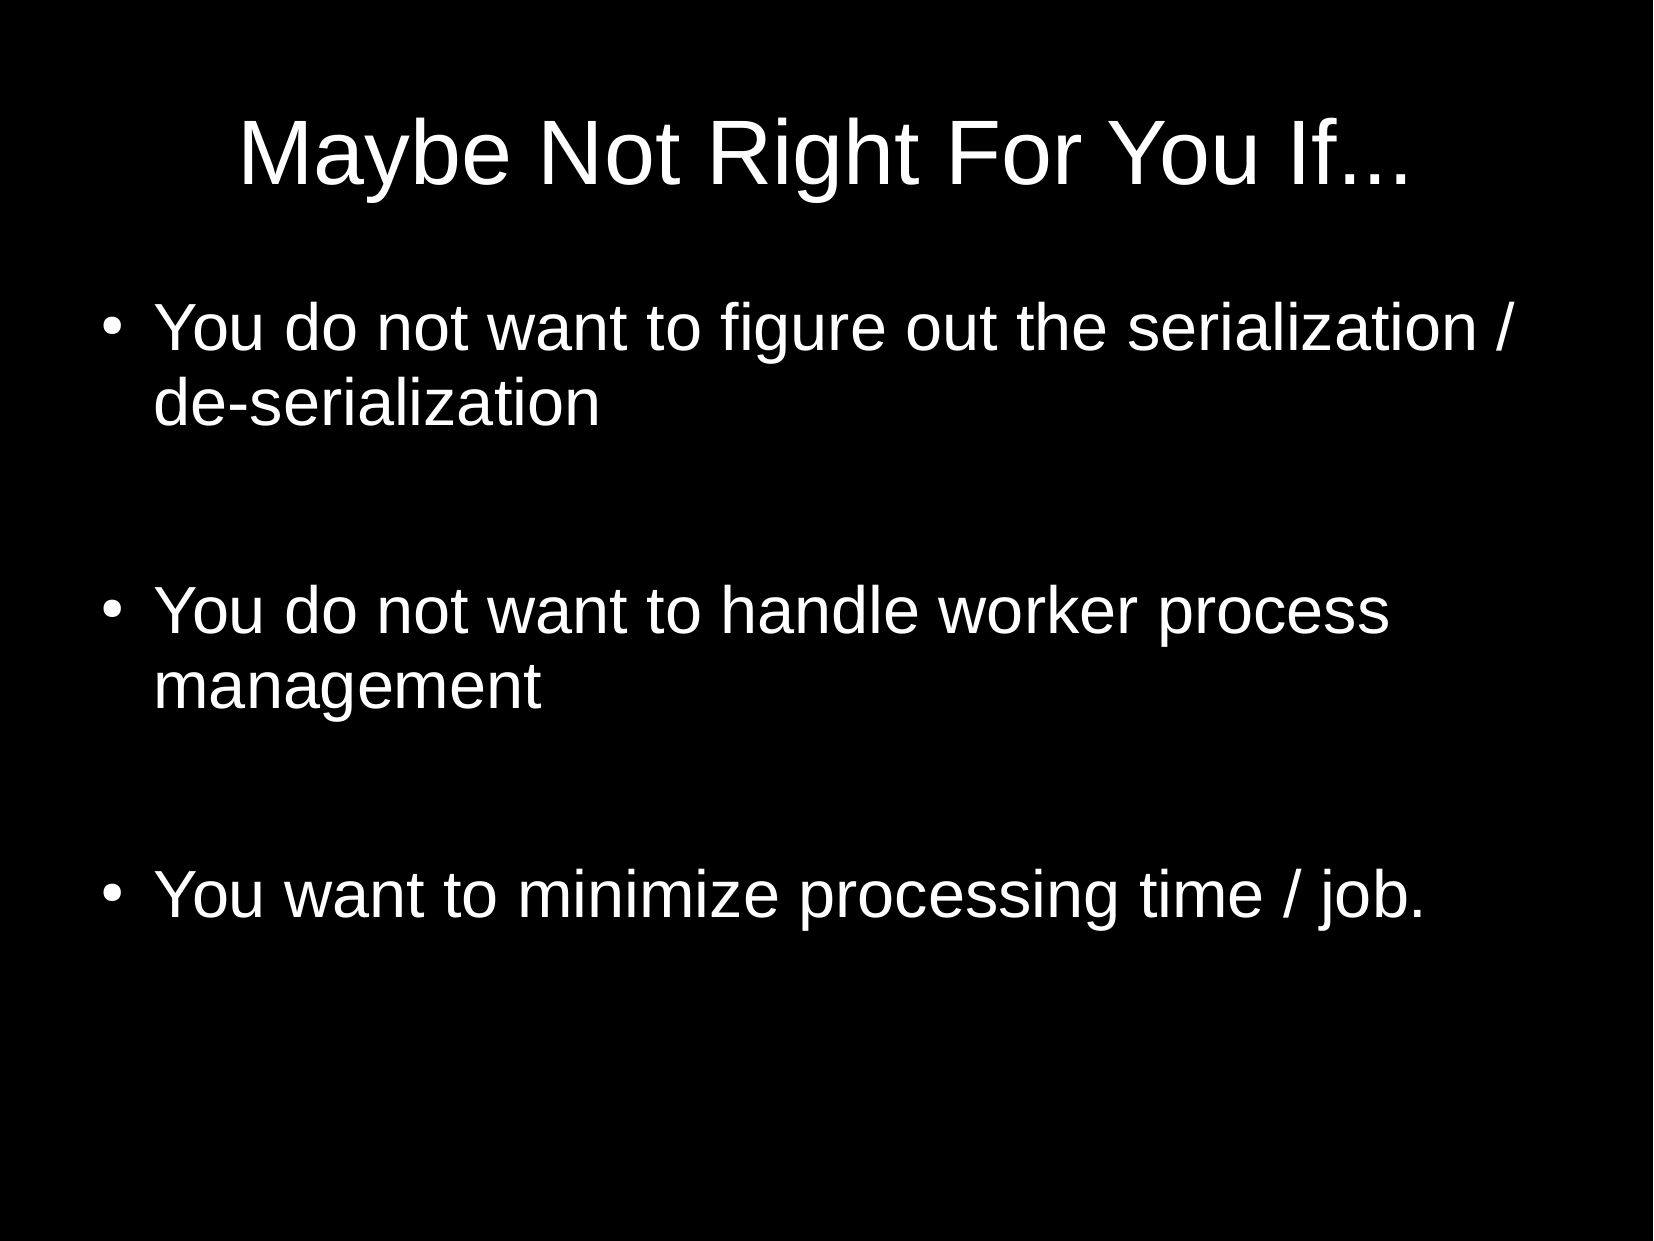

# Maybe Not Right For You If...
You do not want to figure out the serialization / de-serialization
You do not want to handle worker process management
You want to minimize processing time / job.